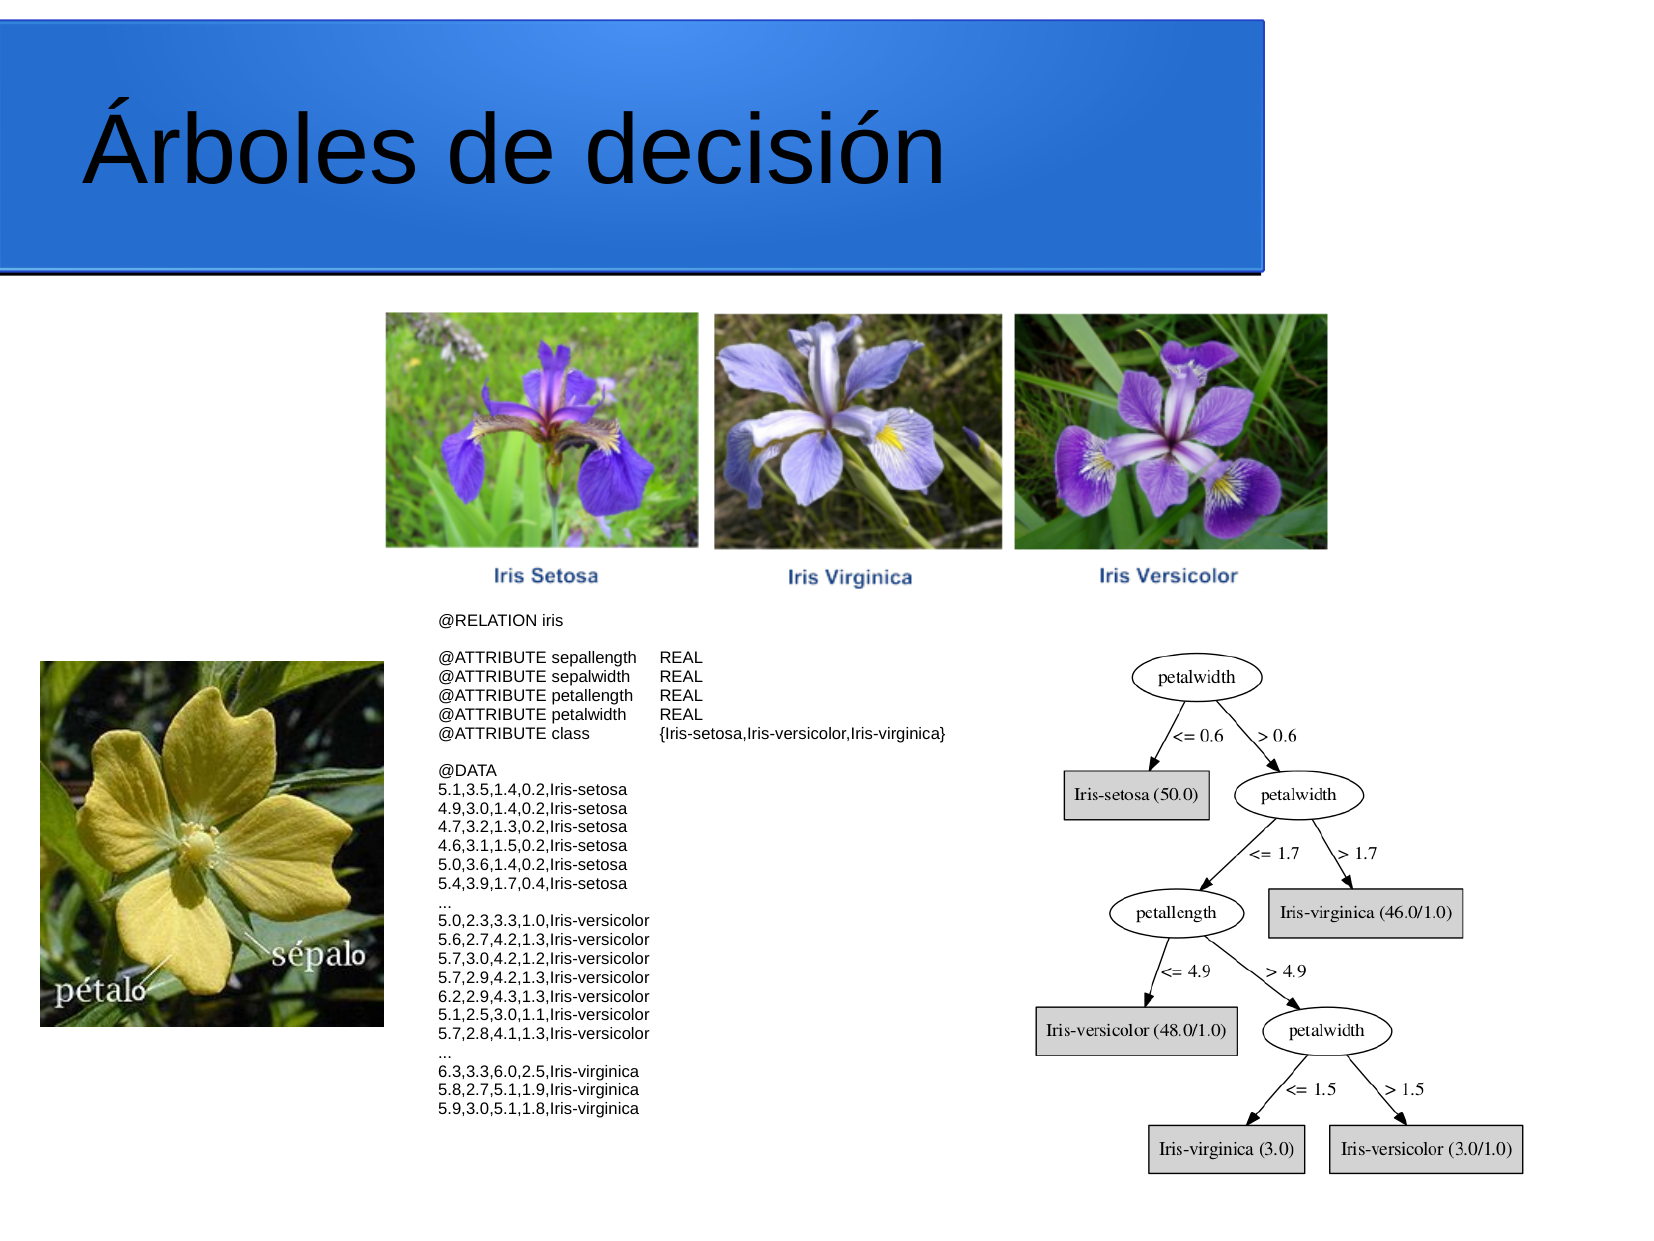

# Árboles de decisión
@RELATION iris
@ATTRIBUTE sepallength	REAL
@ATTRIBUTE sepalwidth 	REAL
@ATTRIBUTE petallength 	REAL
@ATTRIBUTE petalwidth	REAL
@ATTRIBUTE class 	{Iris-setosa,Iris-versicolor,Iris-virginica}
@DATA
5.1,3.5,1.4,0.2,Iris-setosa
4.9,3.0,1.4,0.2,Iris-setosa
4.7,3.2,1.3,0.2,Iris-setosa
4.6,3.1,1.5,0.2,Iris-setosa
5.0,3.6,1.4,0.2,Iris-setosa
5.4,3.9,1.7,0.4,Iris-setosa
...
5.0,2.3,3.3,1.0,Iris-versicolor
5.6,2.7,4.2,1.3,Iris-versicolor
5.7,3.0,4.2,1.2,Iris-versicolor
5.7,2.9,4.2,1.3,Iris-versicolor
6.2,2.9,4.3,1.3,Iris-versicolor
5.1,2.5,3.0,1.1,Iris-versicolor
5.7,2.8,4.1,1.3,Iris-versicolor
...
6.3,3.3,6.0,2.5,Iris-virginica
5.8,2.7,5.1,1.9,Iris-virginica
5.9,3.0,5.1,1.8,Iris-virginica